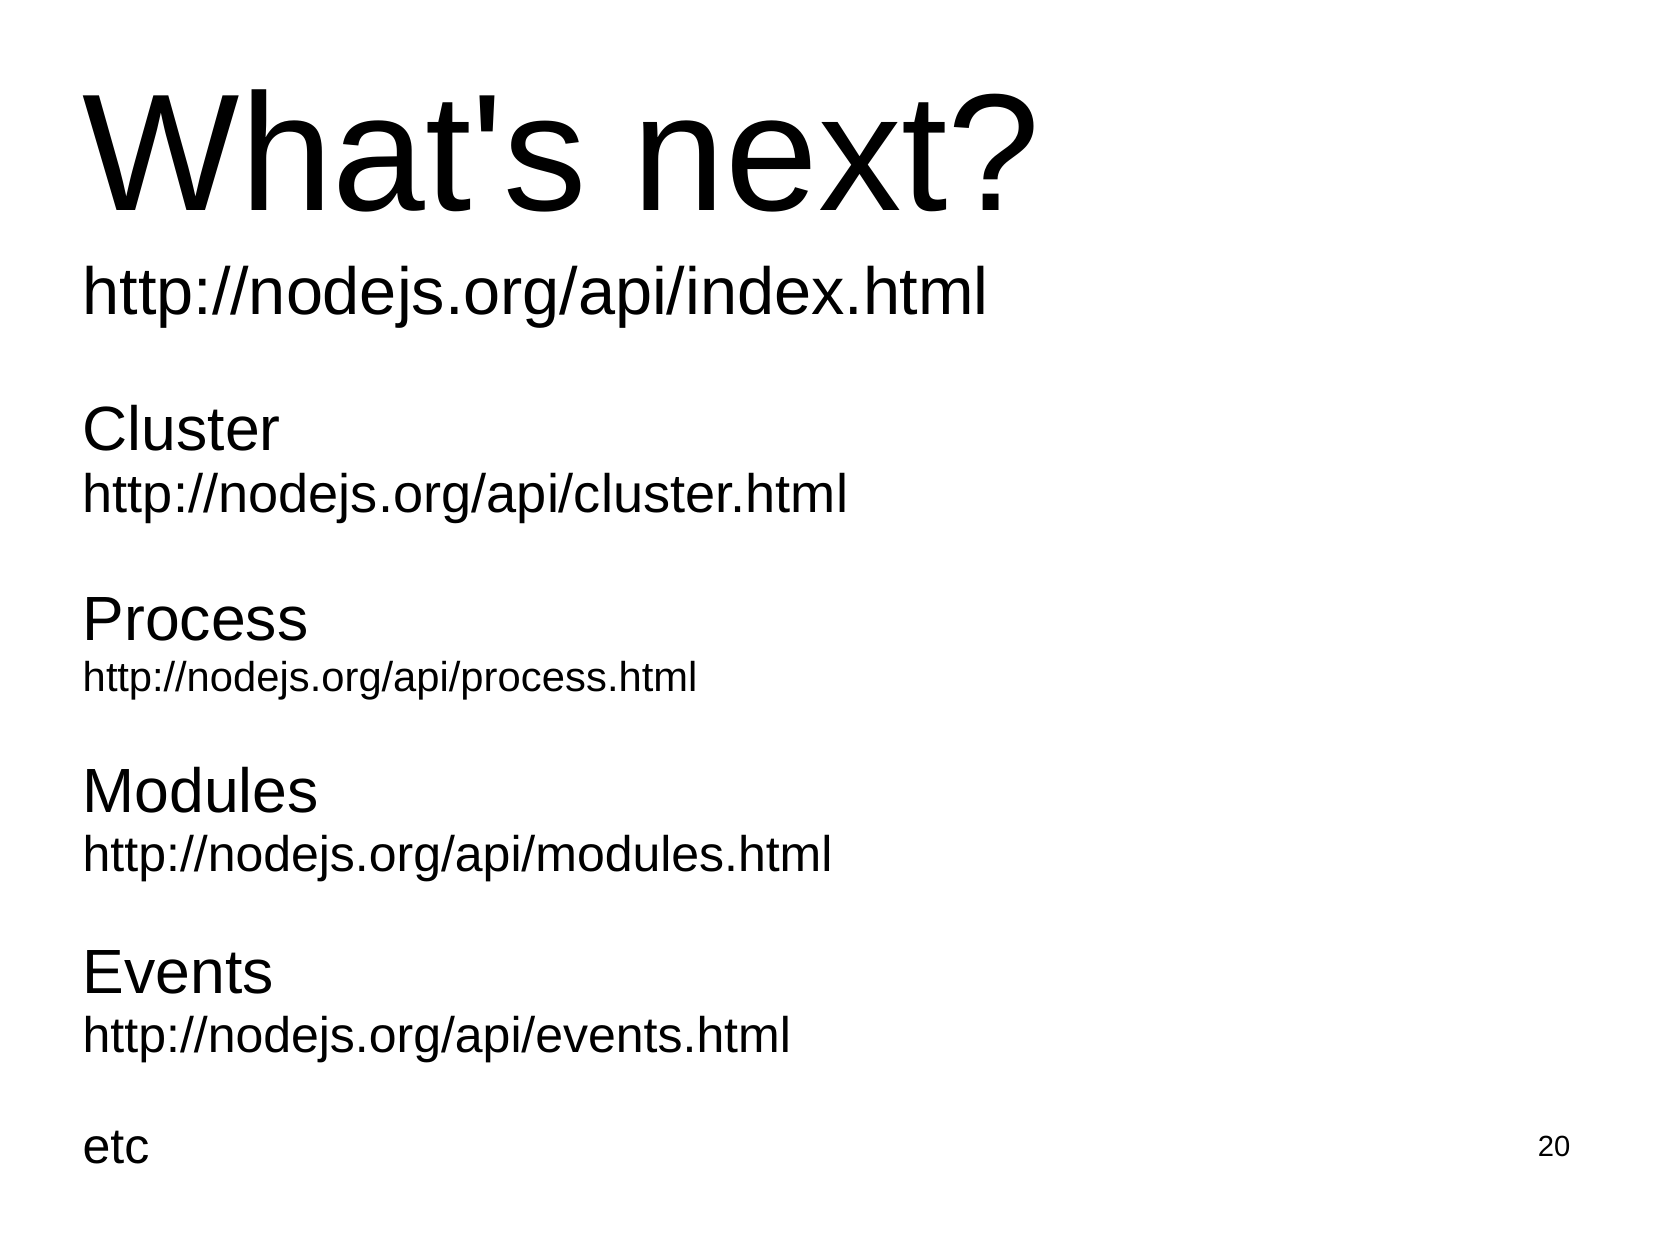

# What's next?
http://nodejs.org/api/index.html
Cluster
http://nodejs.org/api/cluster.html
Process
http://nodejs.org/api/process.html
Modules
http://nodejs.org/api/modules.html
Events
http://nodejs.org/api/events.html
etc
20